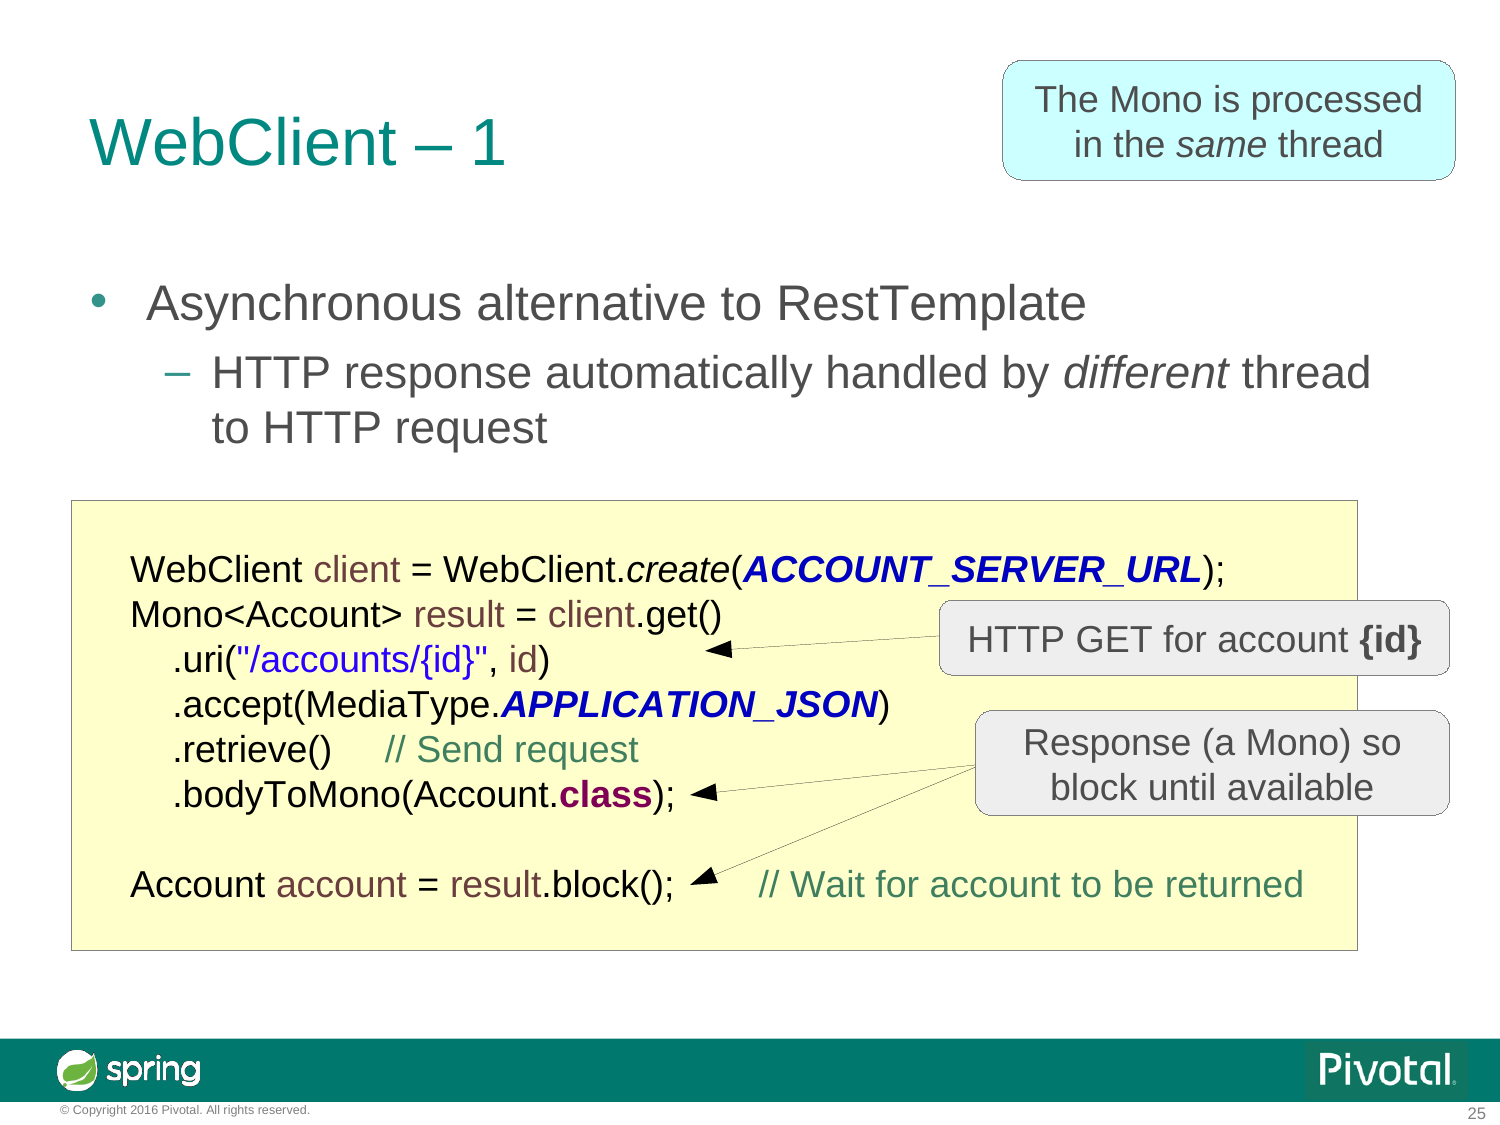

# WebClient – 1
The Mono is processed in the same thread
Asynchronous alternative to RestTemplate
HTTP response automatically handled by different thread to HTTP request
WebClient client = WebClient.create(ACCOUNT_SERVER_URL);
Mono<Account> result = client.get()
 .uri("/accounts/{id}", id)
 .accept(MediaType.APPLICATION_JSON)
 .retrieve() // Send request
 .bodyToMono(Account.class);
Account account = result.block(); // Wait for account to be returned
HTTP GET for account {id}
Response (a Mono) so block until available